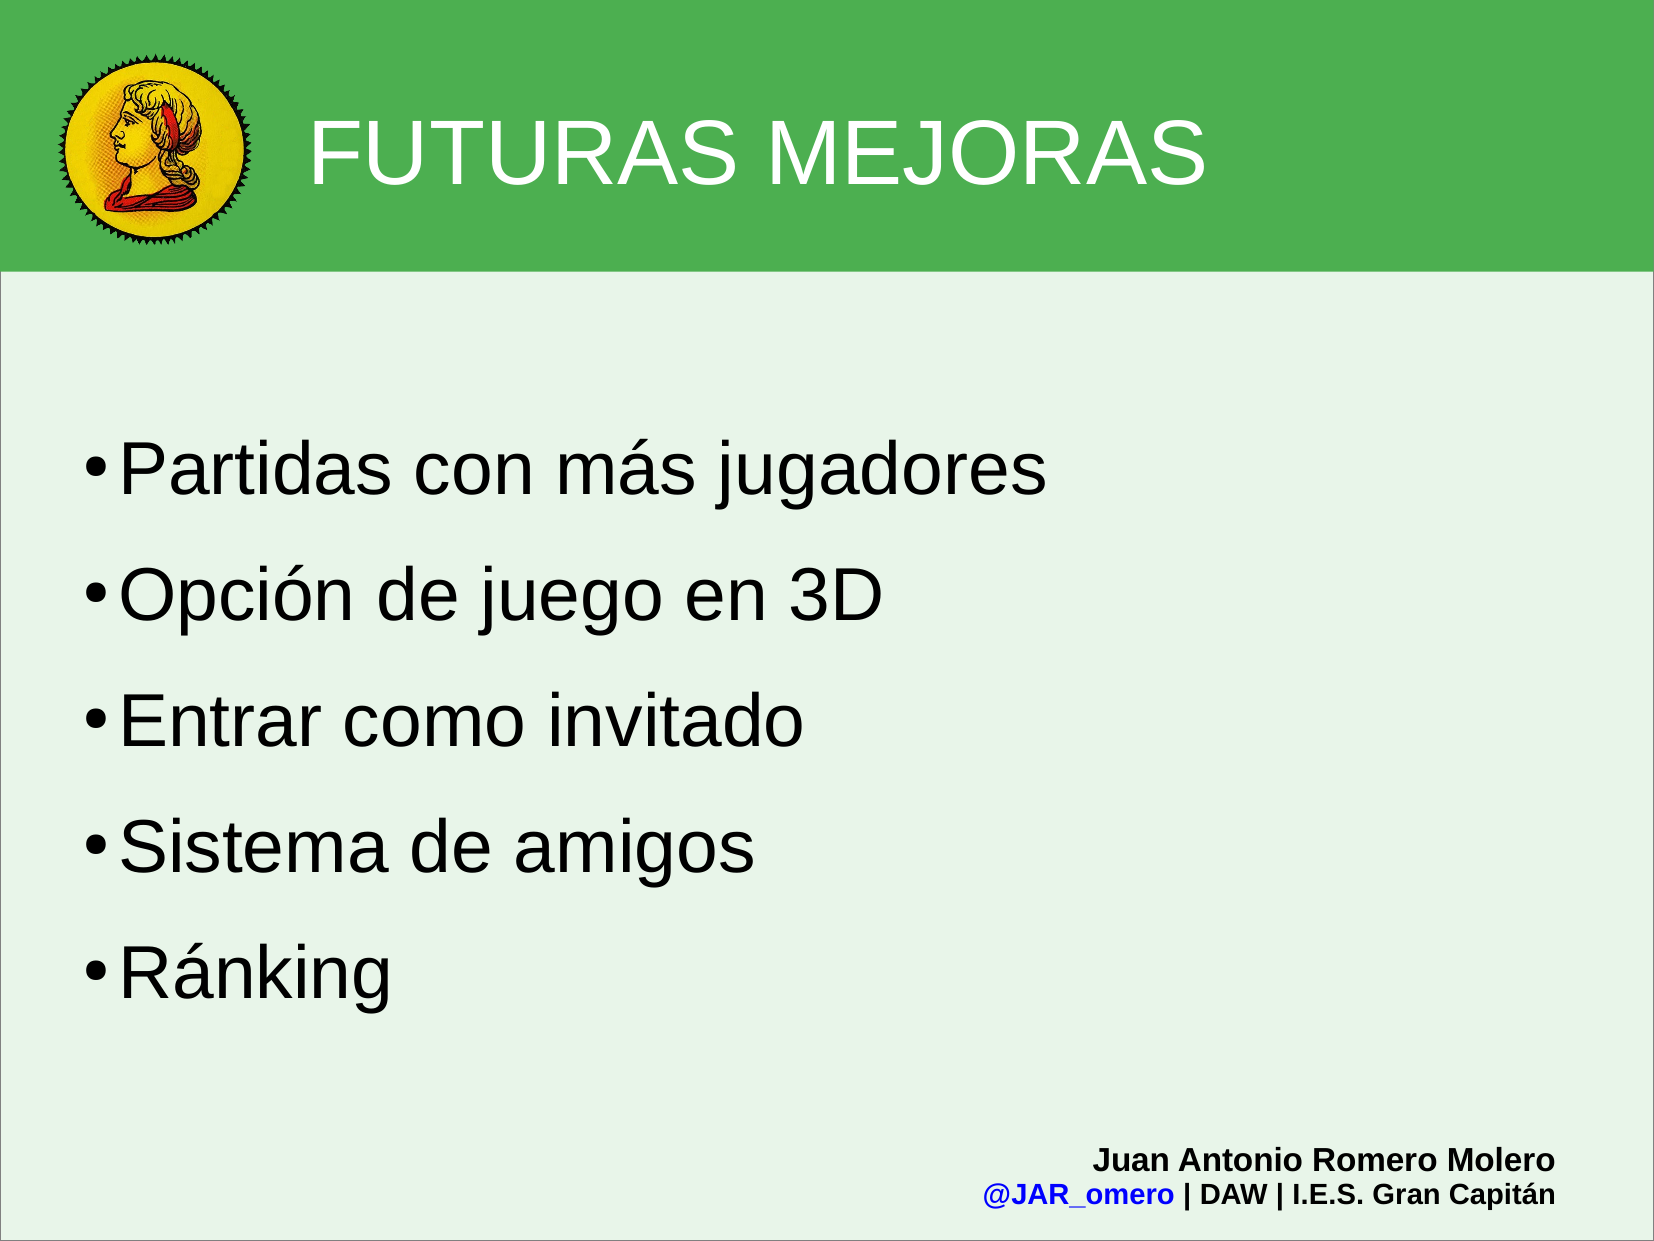

# FUTURAS MEJORAS
Partidas con más jugadores
Opción de juego en 3D
Entrar como invitado
Sistema de amigos
Ránking
Juan Antonio Romero Molero
@JAR_omero | DAW | I.E.S. Gran Capitán